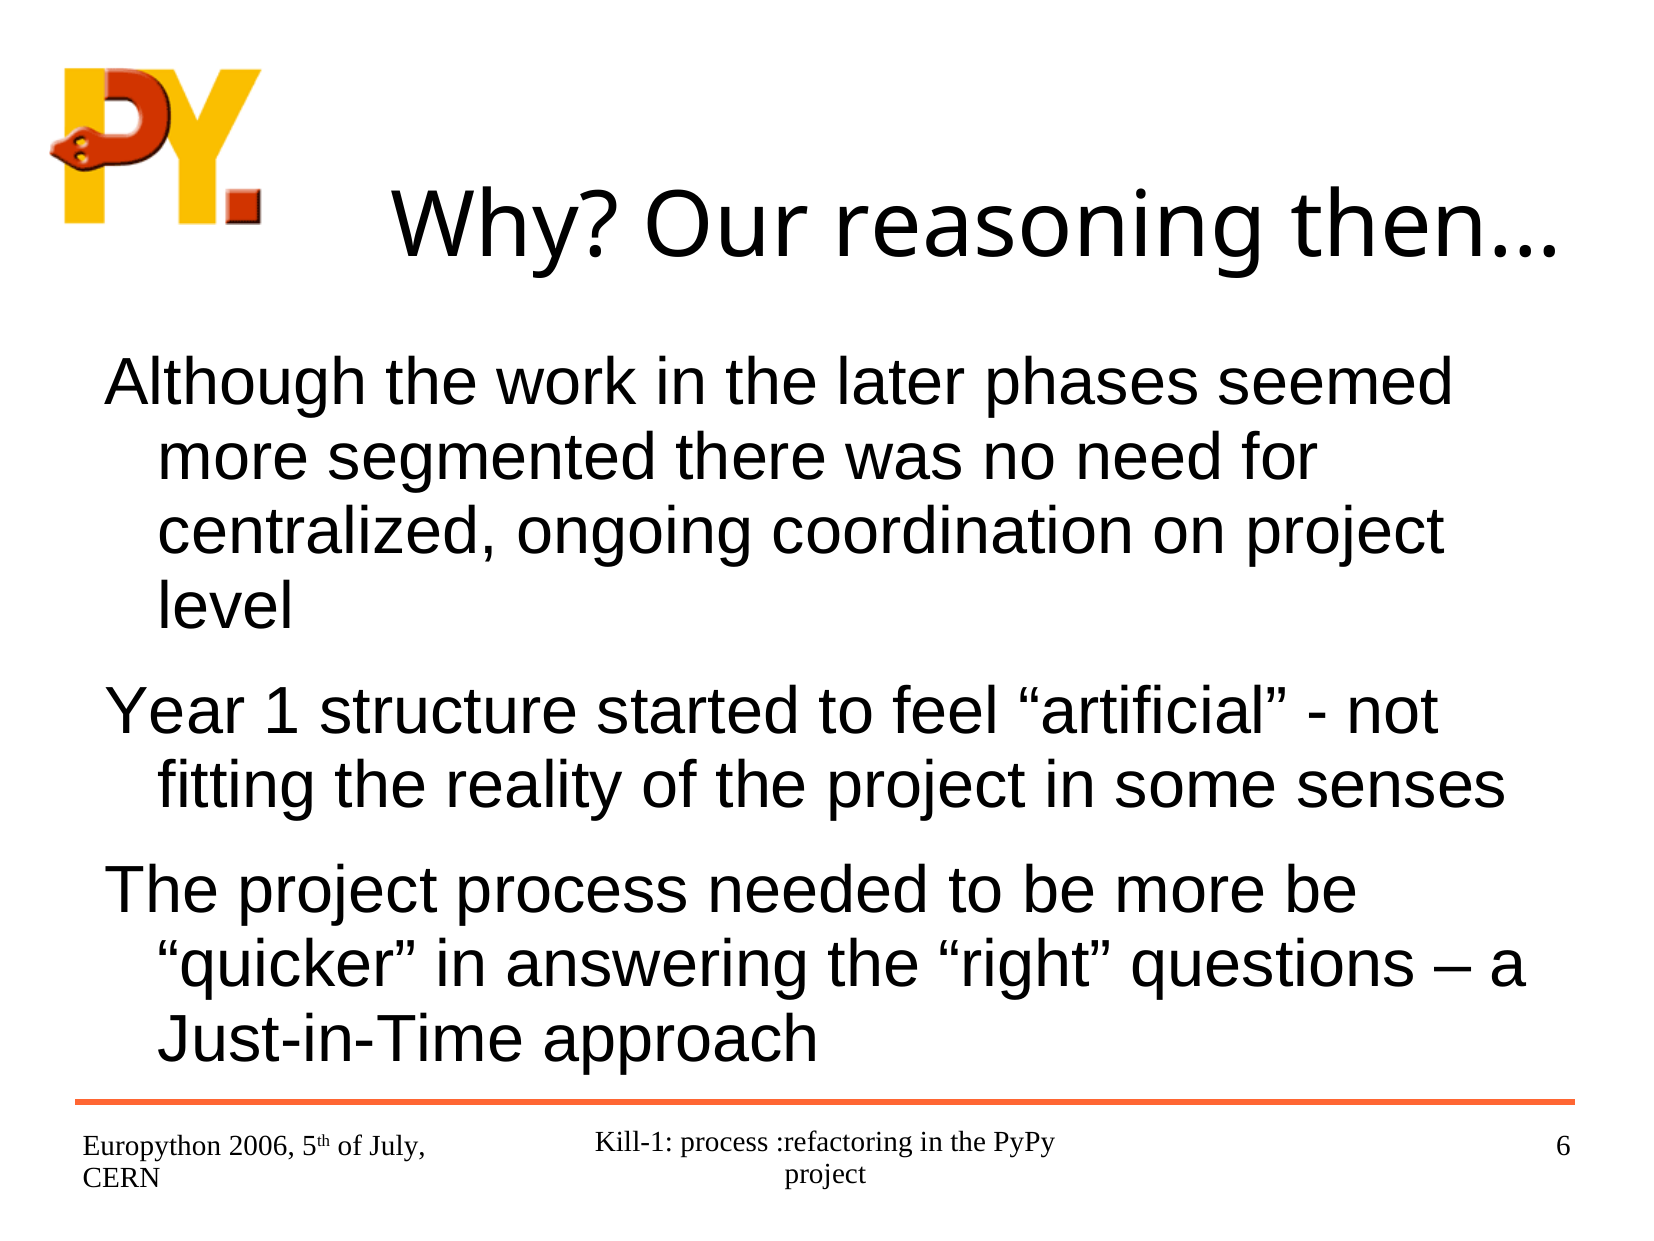

# Why? Our reasoning then...
Although the work in the later phases seemed more segmented there was no need for centralized, ongoing coordination on project level
Year 1 structure started to feel “artificial” - not fitting the reality of the project in some senses
The project process needed to be more be “quicker” in answering the “right” questions – a Just-in-Time approach
PyPy: A Case Study of a F/OSS Community
Brussels, 2005-12-08
6